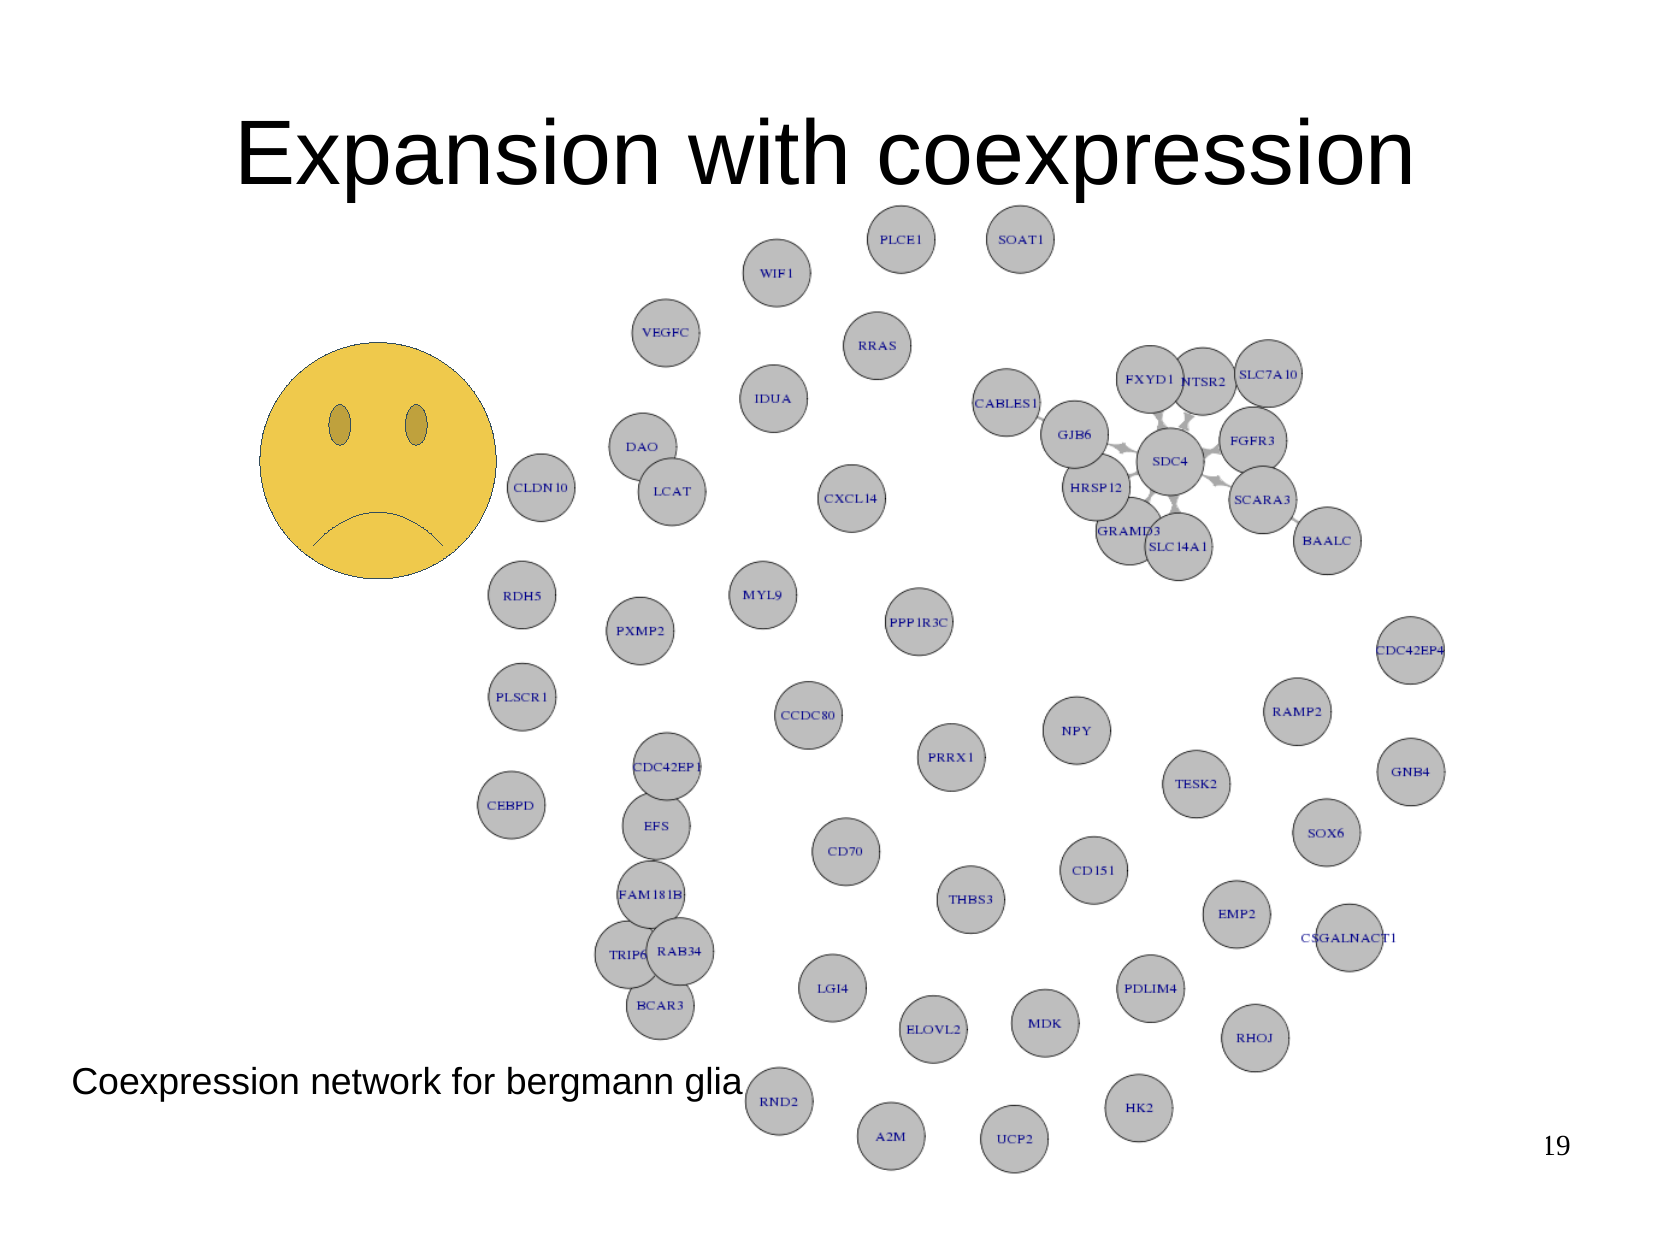

# Expansion with coexpression
Coexpression network for bergmann glia
19